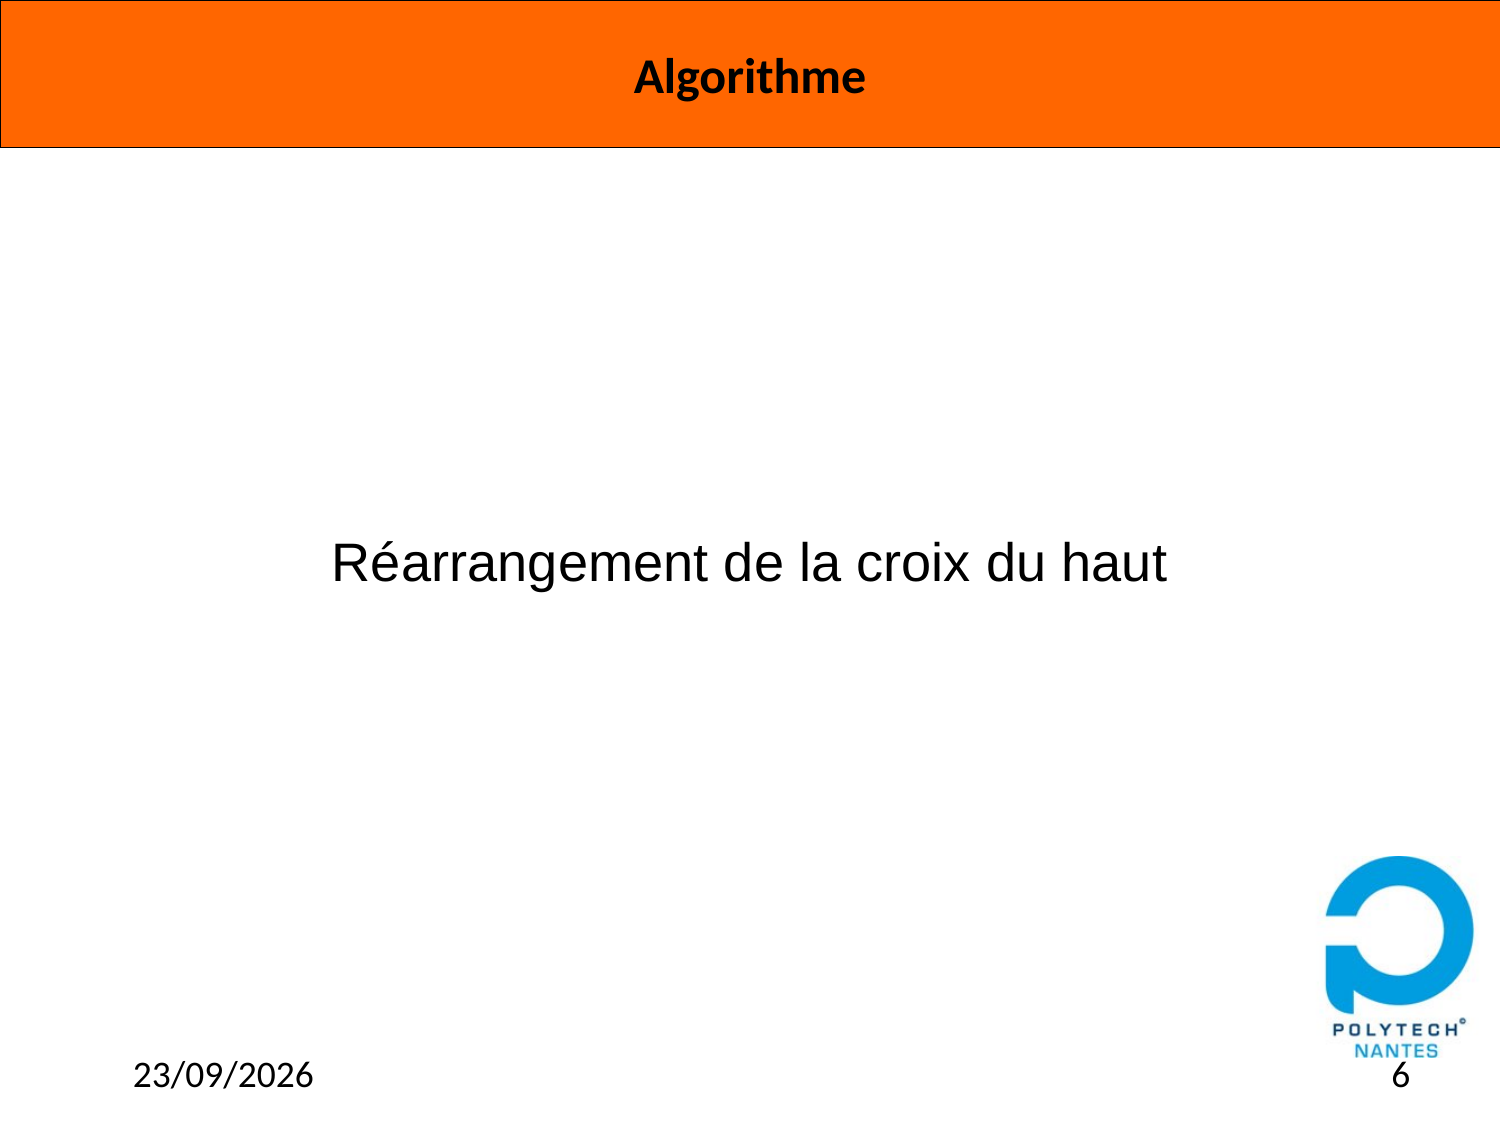

# Algorithme
Réarrangement de la croix du haut
15 Janvier 2016
6